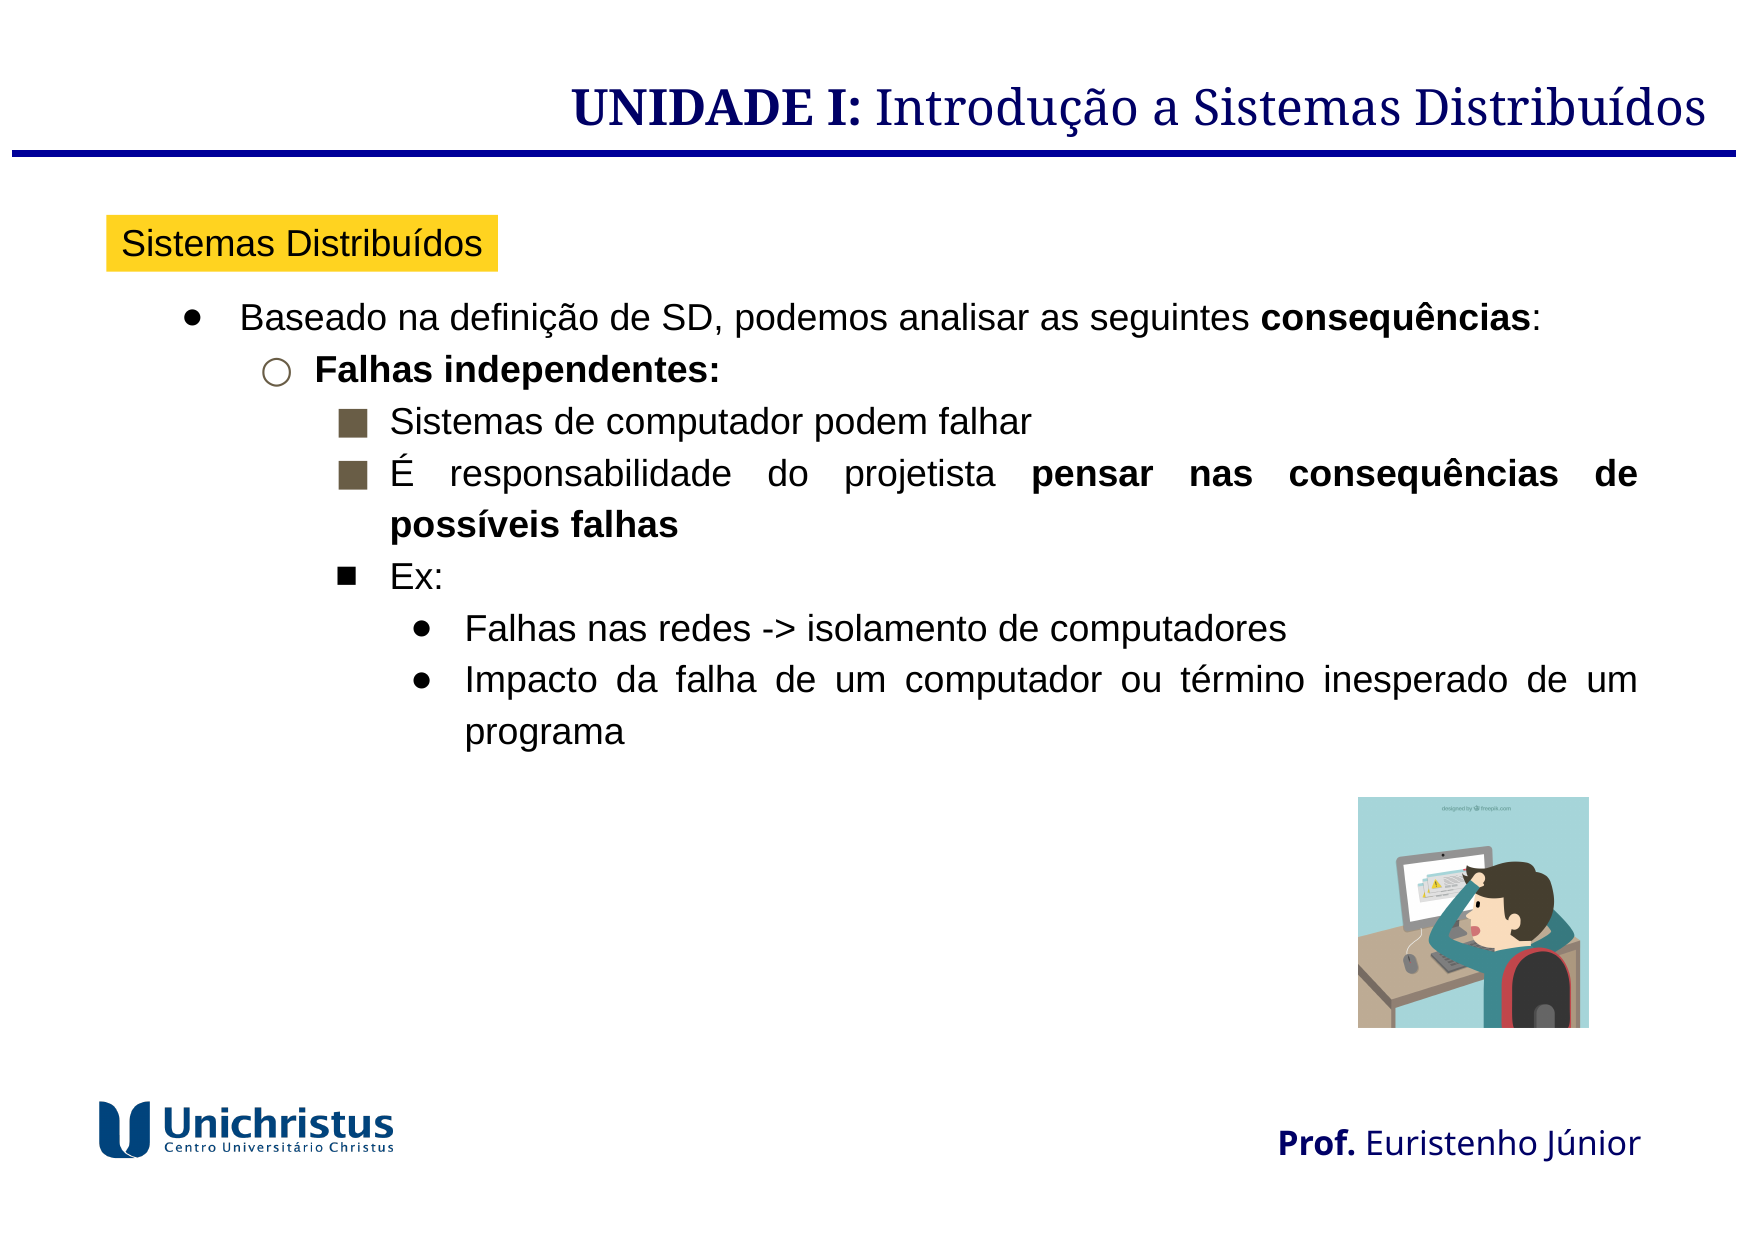

UNIDADE I: Introdução a Sistemas Distribuídos
Sistemas Distribuídos
Baseado na definição de SD, podemos analisar as seguintes consequências:
Falhas independentes:
Sistemas de computador podem falhar
É responsabilidade do projetista pensar nas consequências de possíveis falhas
Ex:
Falhas nas redes -> isolamento de computadores
Impacto da falha de um computador ou término inesperado de um programa
Prof. Euristenho Júnior